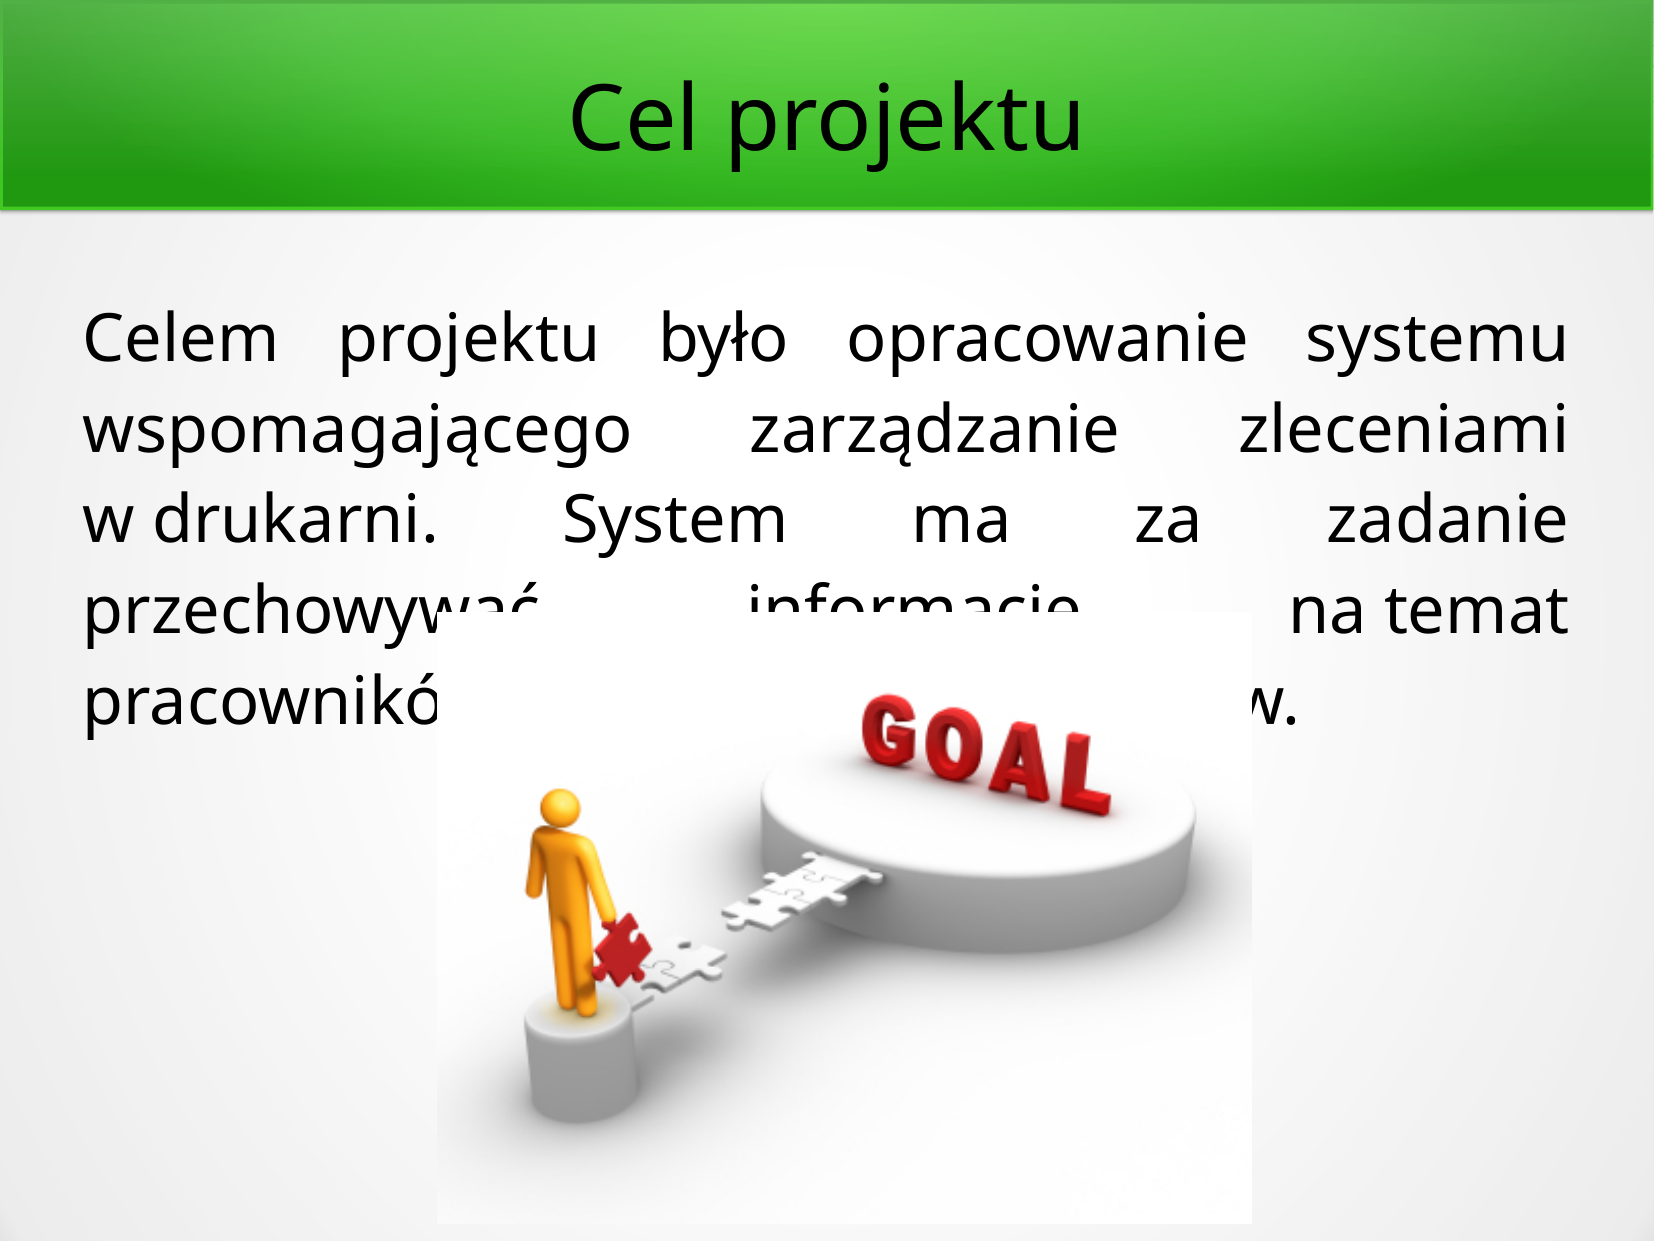

# Cel projektu
Celem projektu było opracowanie systemu wspomagającego zarządzanie zleceniami w drukarni. System ma za zadanie przechowywać informacje na temat pracowników, zleceń oraz ich statusów.